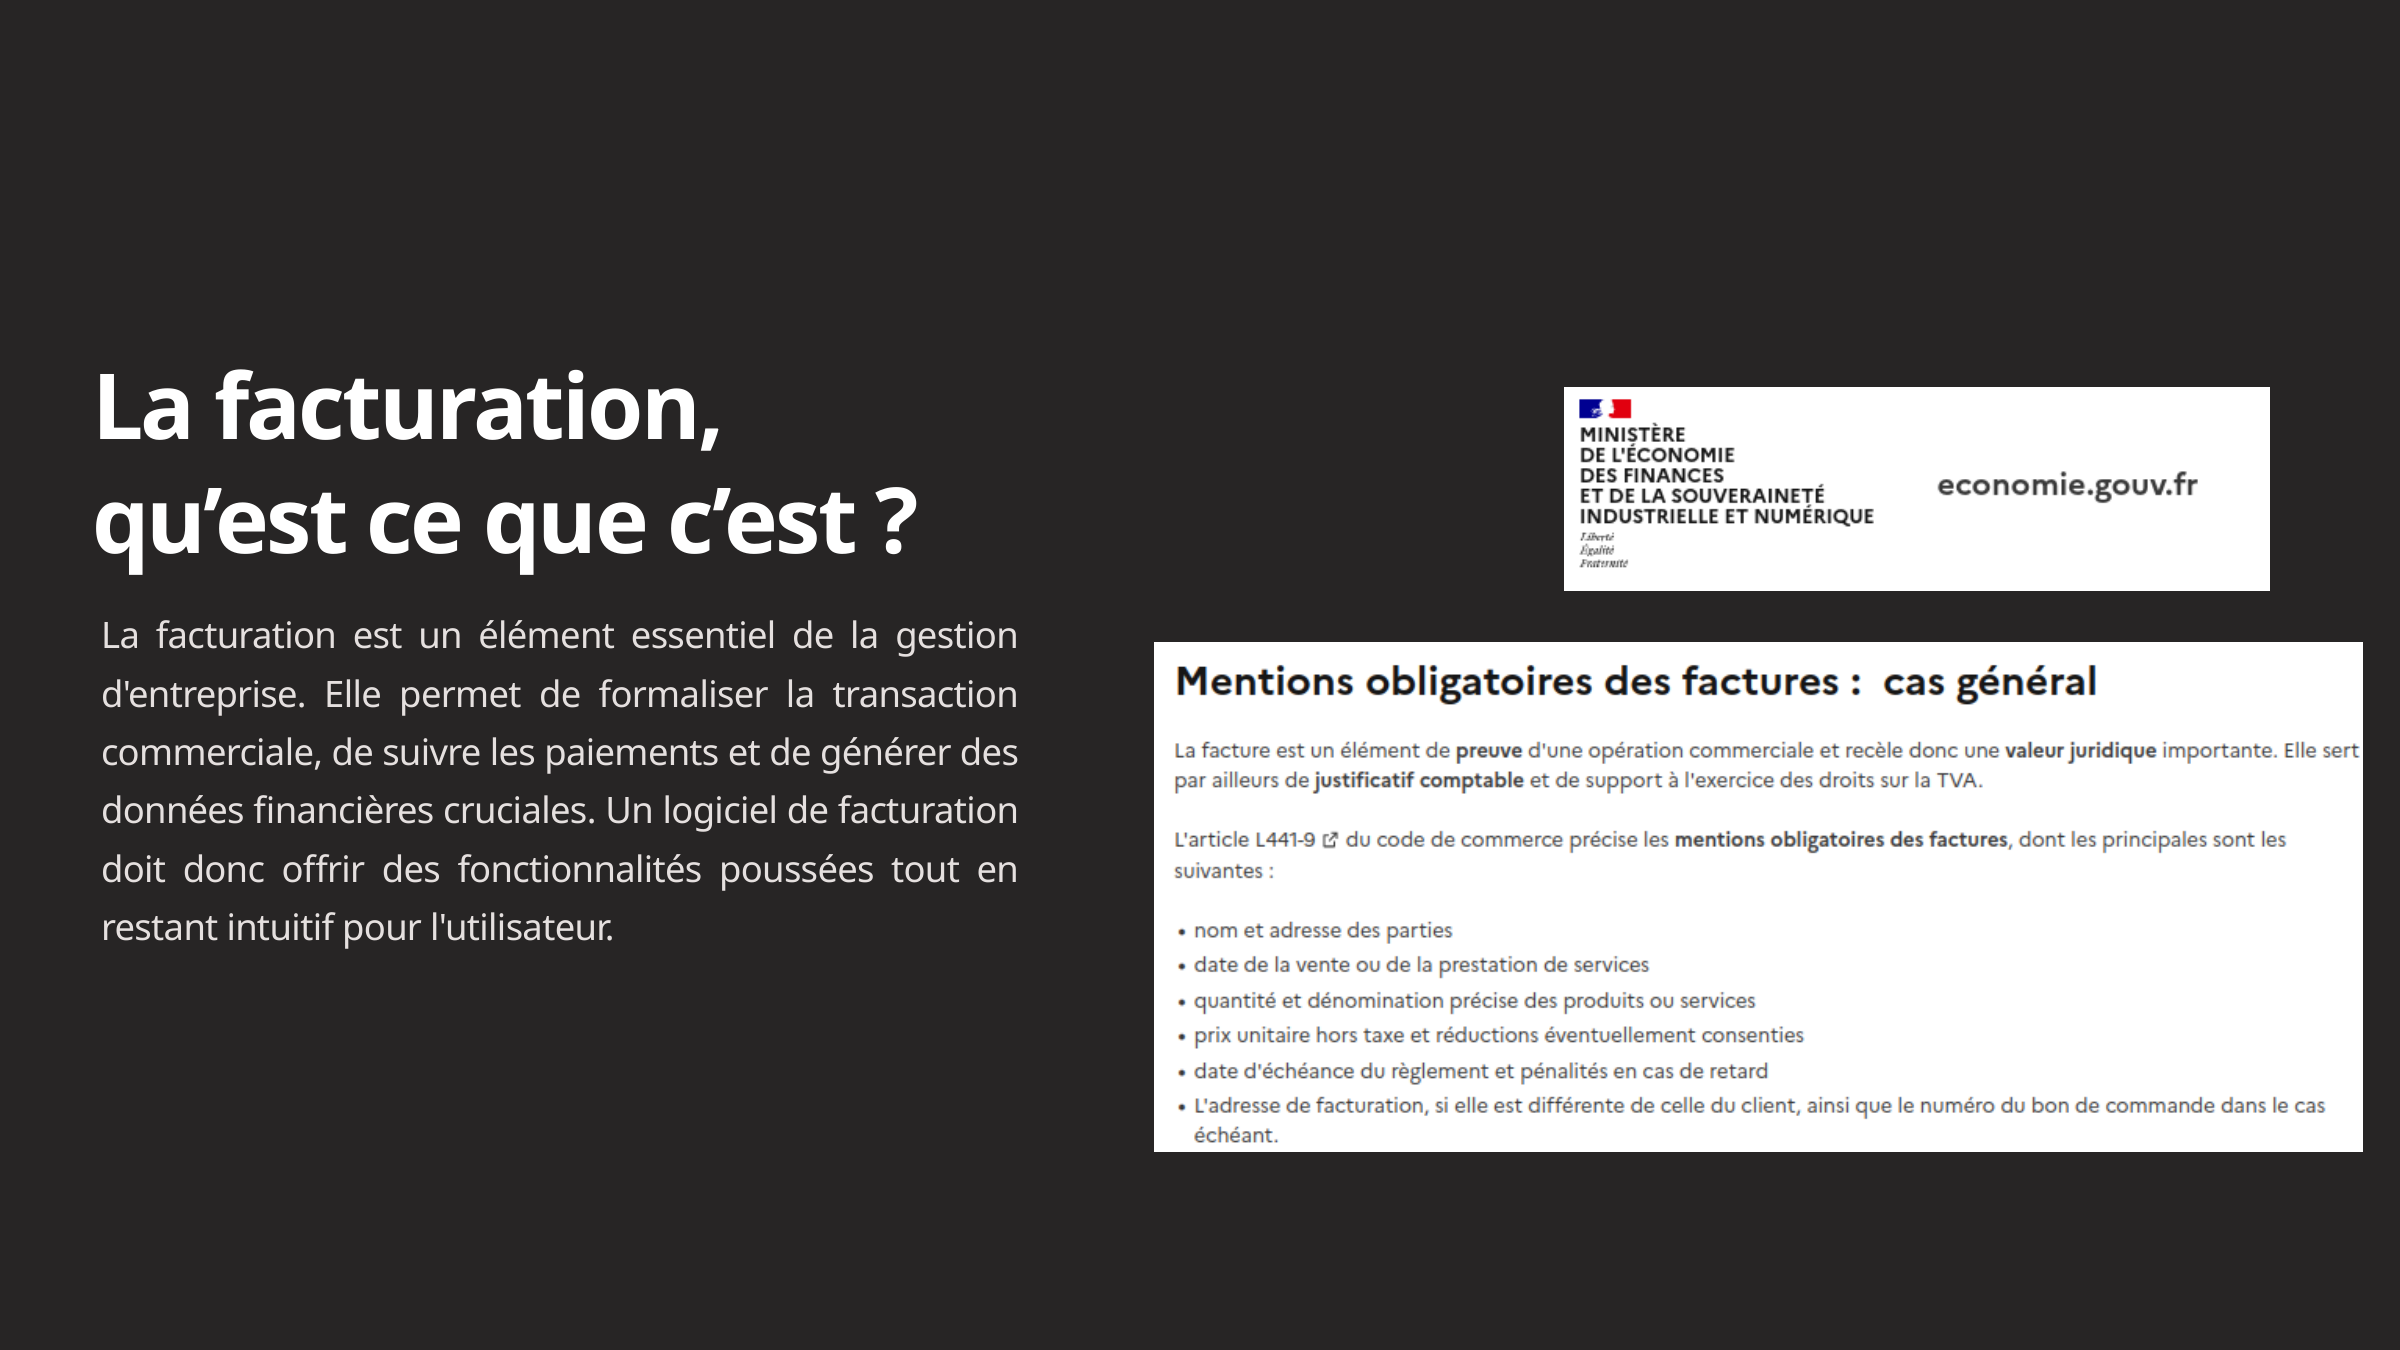

La facturation,
qu’est ce que c’est ?
La facturation est un élément essentiel de la gestion d'entreprise. Elle permet de formaliser la transaction commerciale, de suivre les paiements et de générer des données financières cruciales. Un logiciel de facturation doit donc offrir des fonctionnalités poussées tout en restant intuitif pour l'utilisateur.